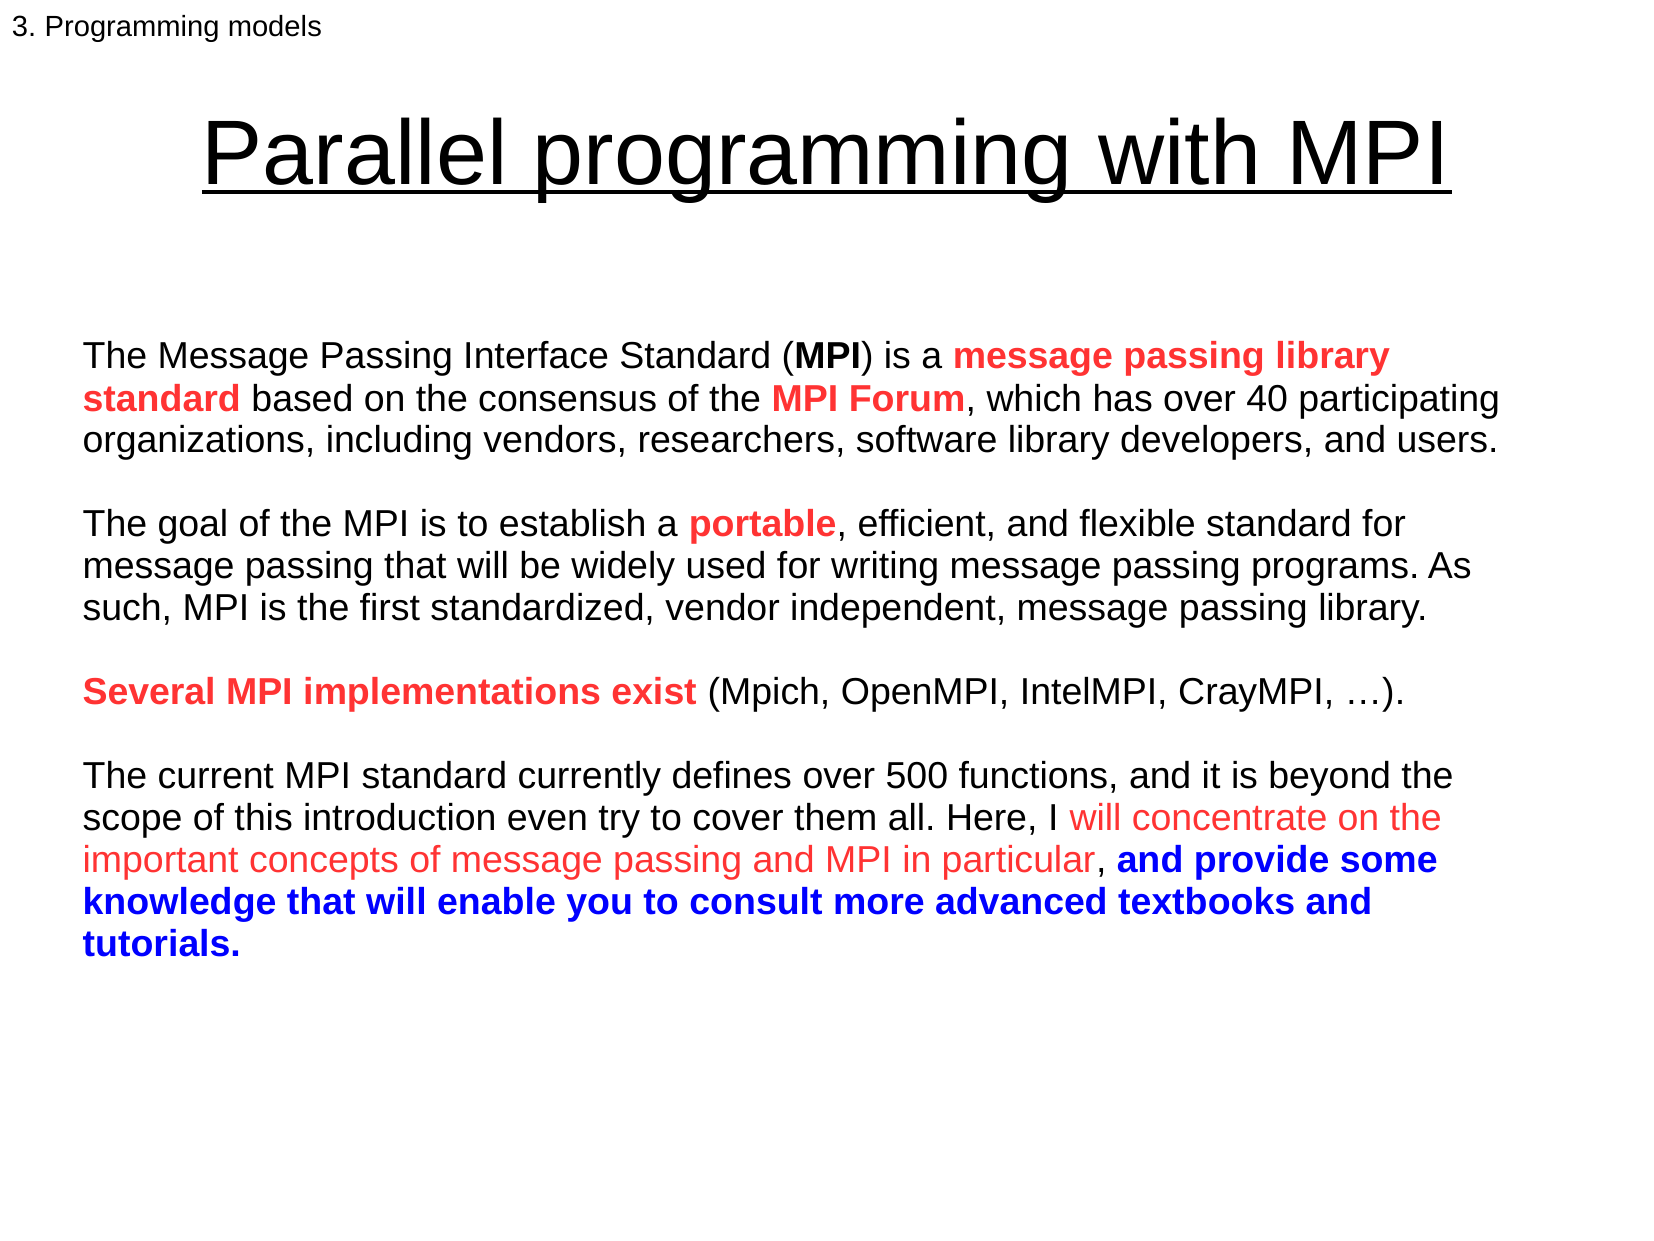

3. Programming models
# Parallel programming with MPI
The Message Passing Interface Standard (MPI) is a message passing library standard based on the consensus of the MPI Forum, which has over 40 participating organizations, including vendors, researchers, software library developers, and users.
The goal of the MPI is to establish a portable, efficient, and flexible standard for message passing that will be widely used for writing message passing programs. As such, MPI is the first standardized, vendor independent, message passing library.
Several MPI implementations exist (Mpich, OpenMPI, IntelMPI, CrayMPI, …).
The current MPI standard currently defines over 500 functions, and it is beyond the scope of this introduction even try to cover them all. Here, I will concentrate on the important concepts of message passing and MPI in particular, and provide some knowledge that will enable you to consult more advanced textbooks and tutorials.